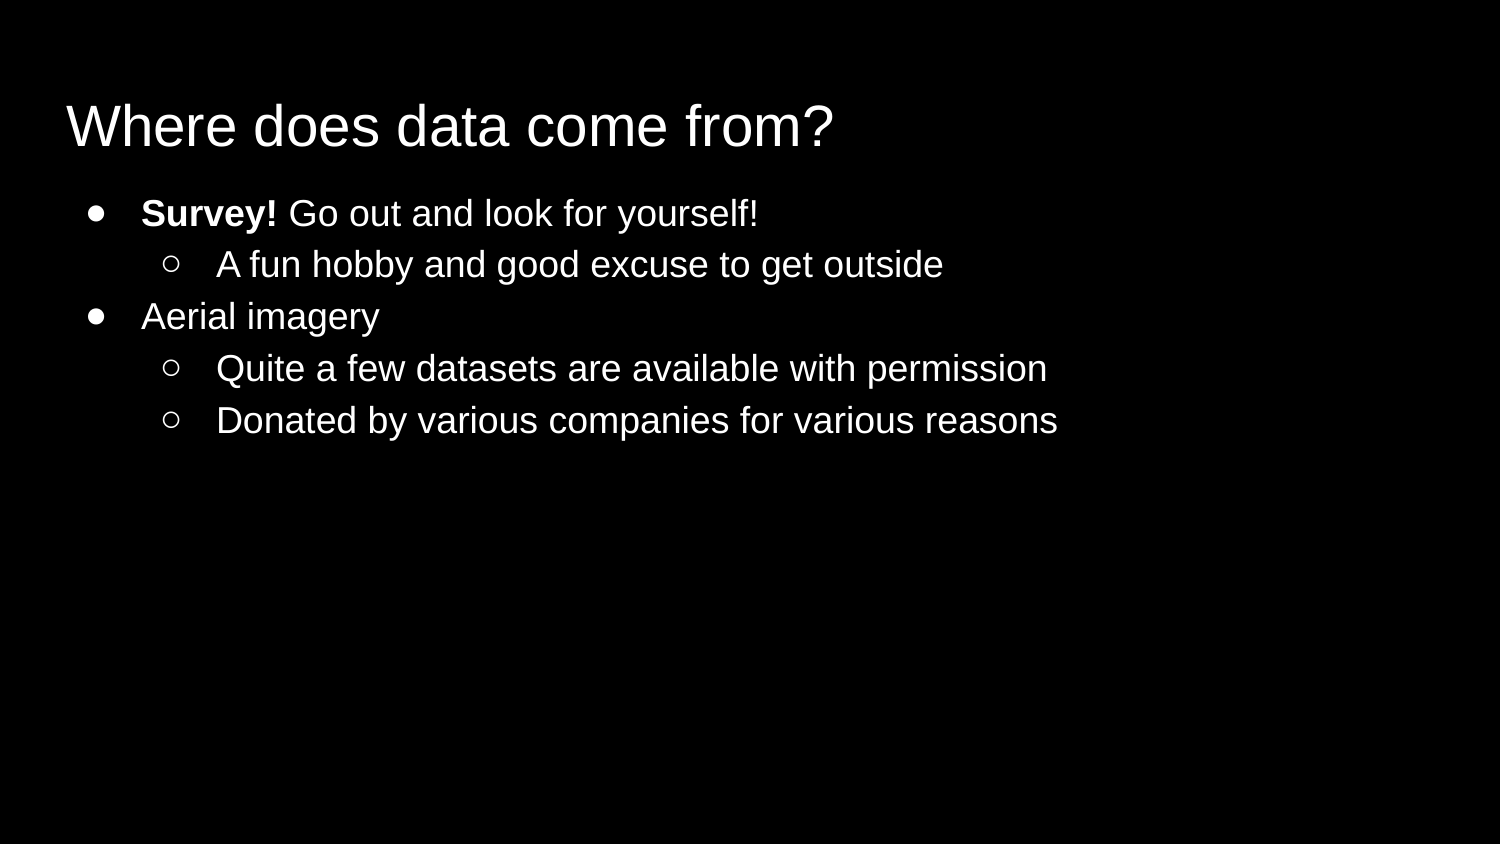

# Where does data come from?
Survey! Go out and look for yourself!
A fun hobby and good excuse to get outside
Aerial imagery
Quite a few datasets are available with permission
Donated by various companies for various reasons